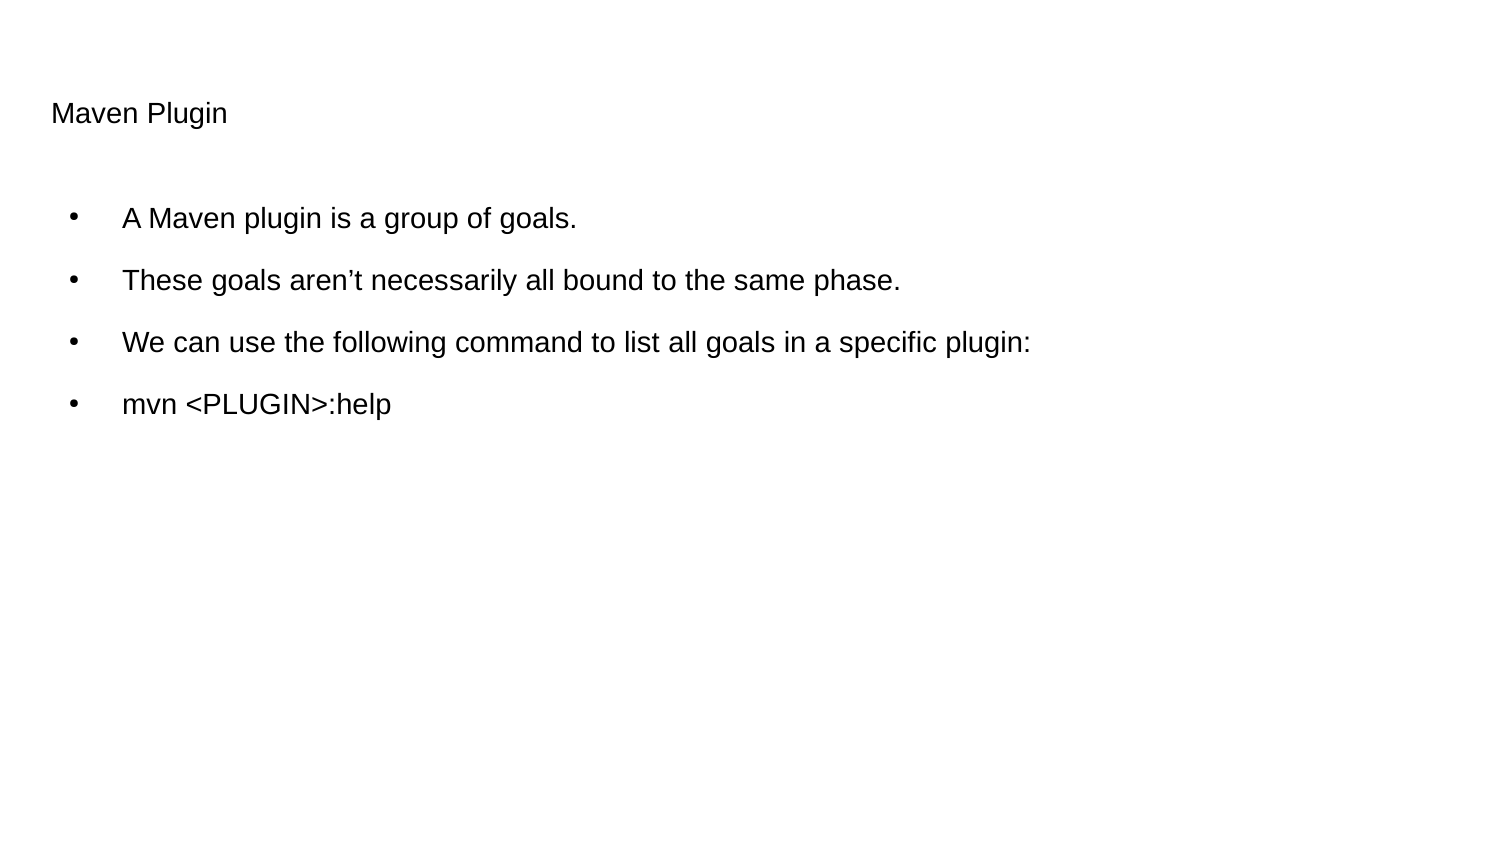

# Maven Plugin
A Maven plugin is a group of goals.
These goals aren’t necessarily all bound to the same phase.
We can use the following command to list all goals in a specific plugin:
mvn <PLUGIN>:help